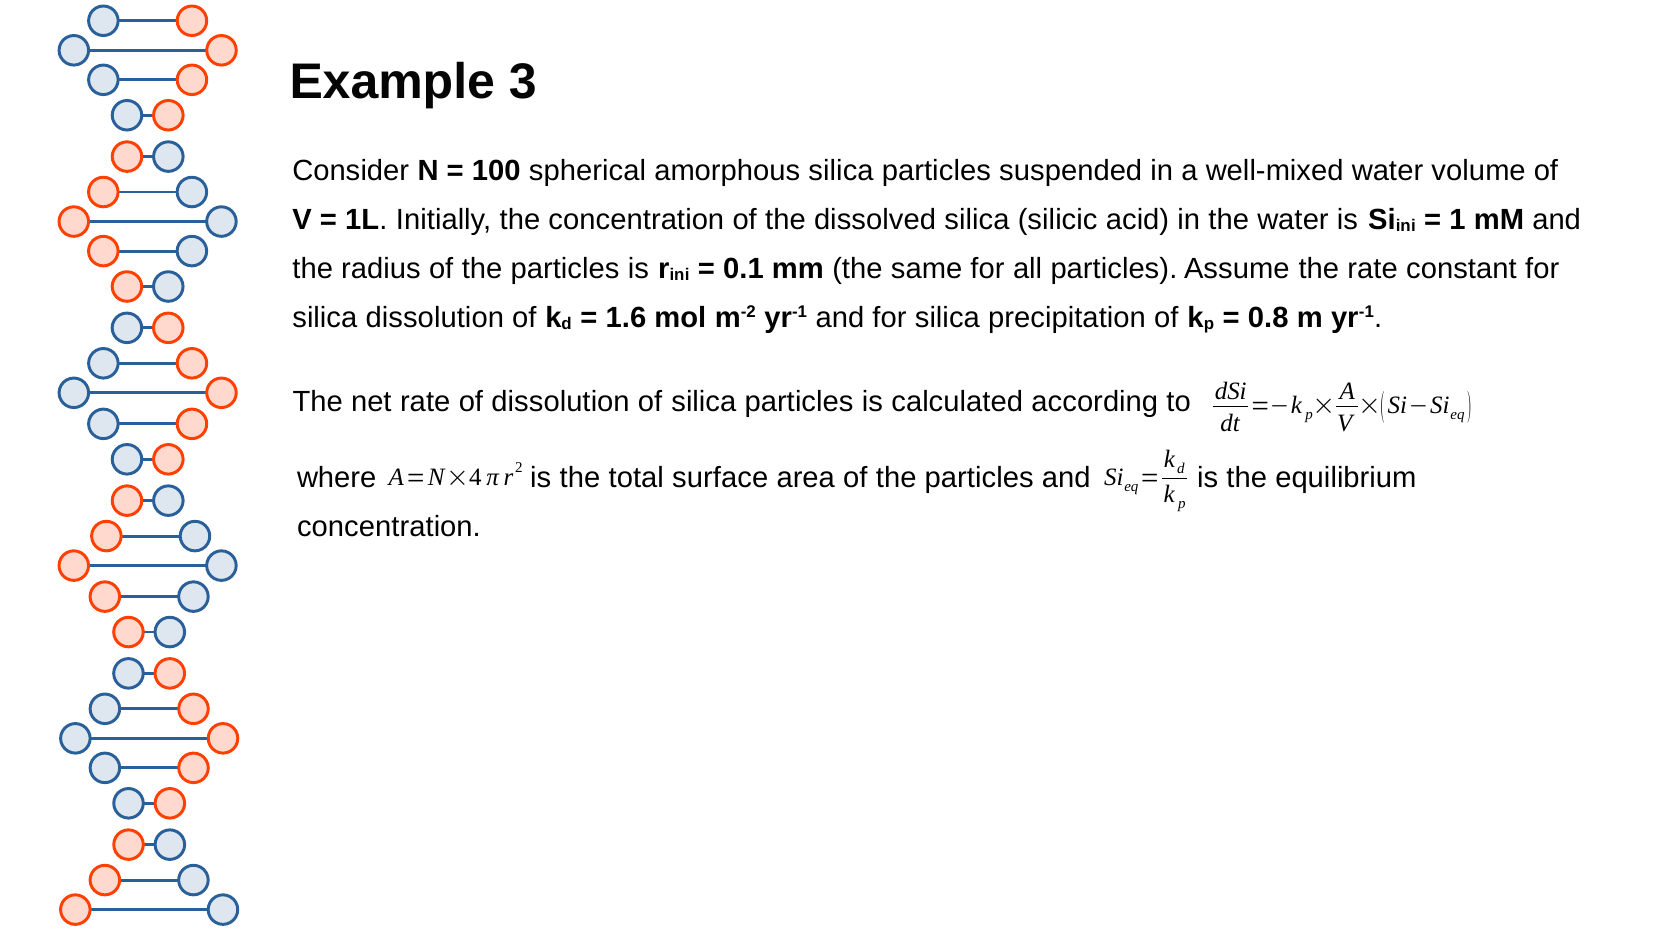

# Example 3
Consider N = 100 spherical amorphous silica particles suspended in a well-mixed water volume of 
V = 1L. Initially, the concentration of the dissolved silica (silicic acid) in the water is Siini = 1 mM and
the radius of the particles is rini = 0.1 mm (the same for all particles). Assume the rate constant for silica dissolution of kd = 1.6 mol m-2 yr-1 and for silica precipitation of kp = 0.8 m yr-1.
The net rate of dissolution of silica particles is calculated according to
where 		 is the total surface area of the particles and		is the equilibrium concentration.